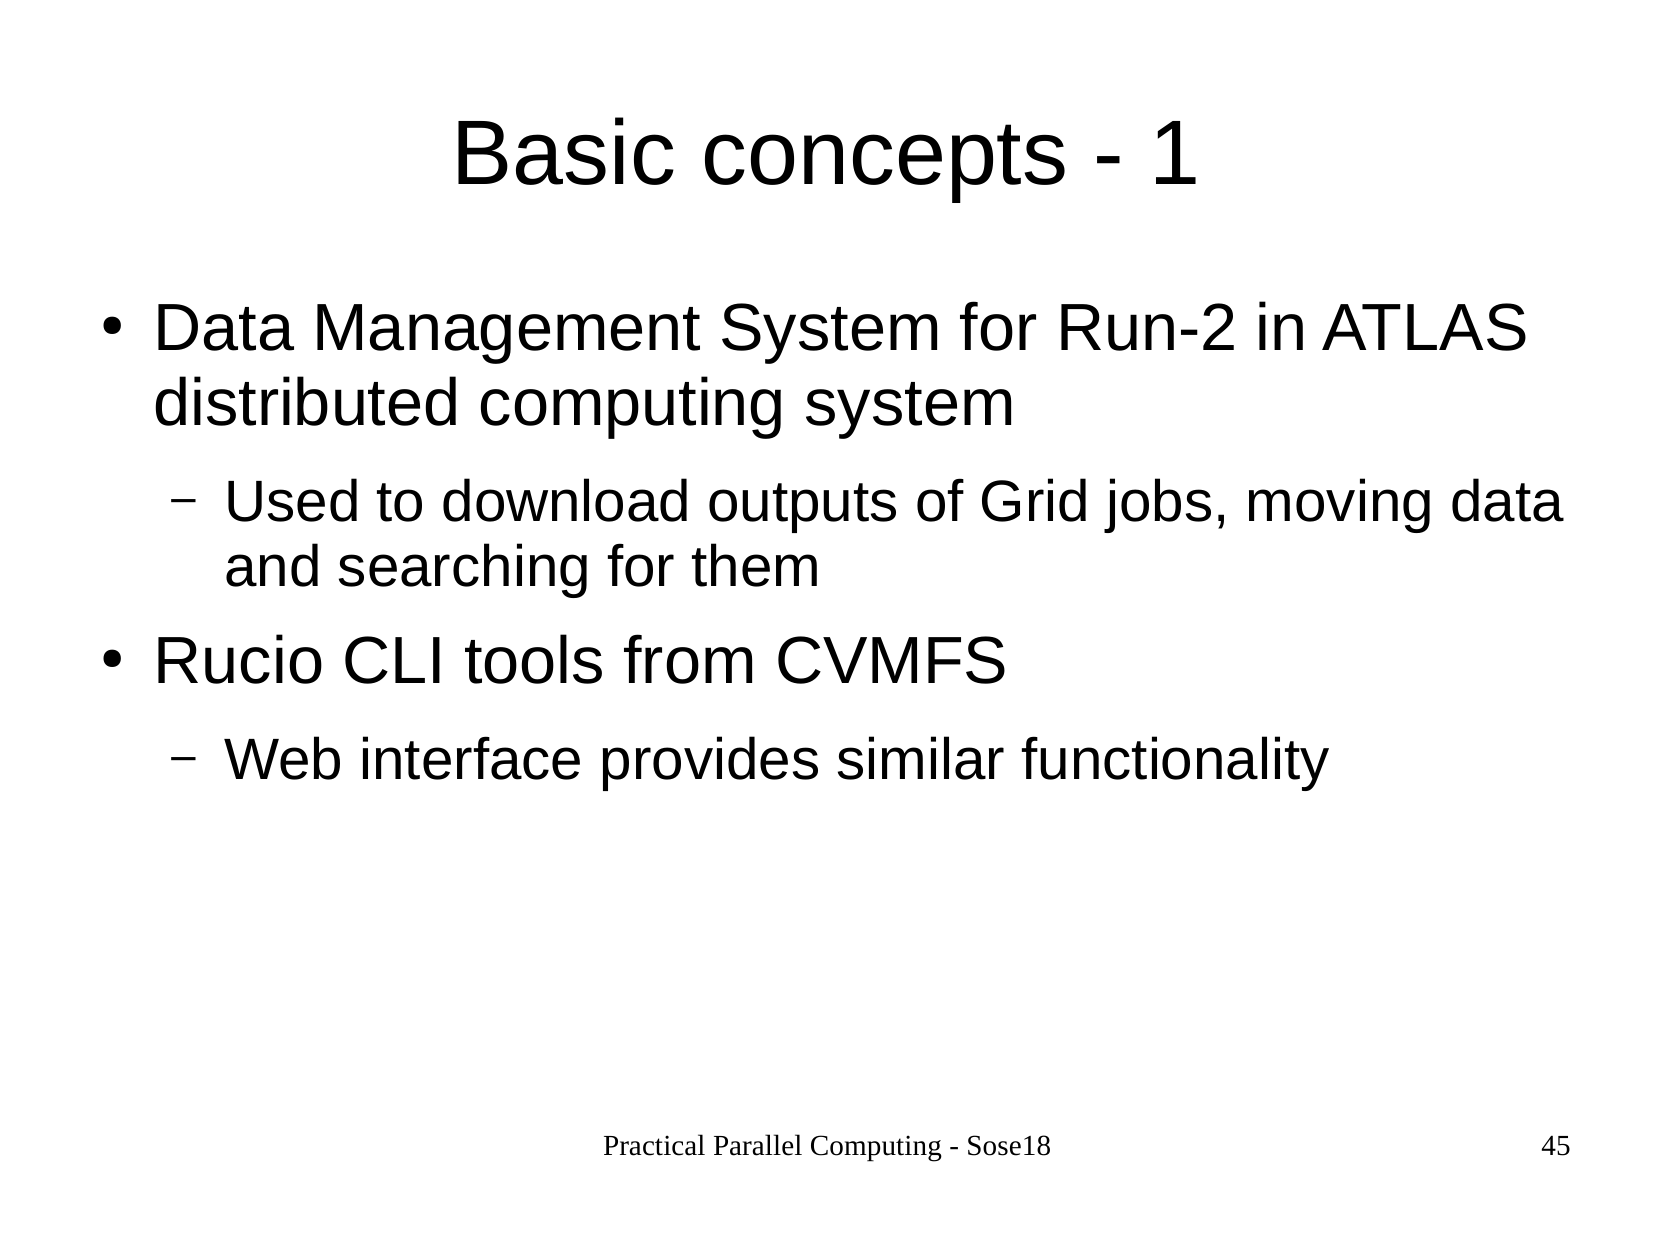

# Basic concepts - 1
Data Management System for Run-2 in ATLAS distributed computing system
Used to download outputs of Grid jobs, moving data and searching for them
Rucio CLI tools from CVMFS
Web interface provides similar functionality
Practical Parallel Computing - Sose18
45